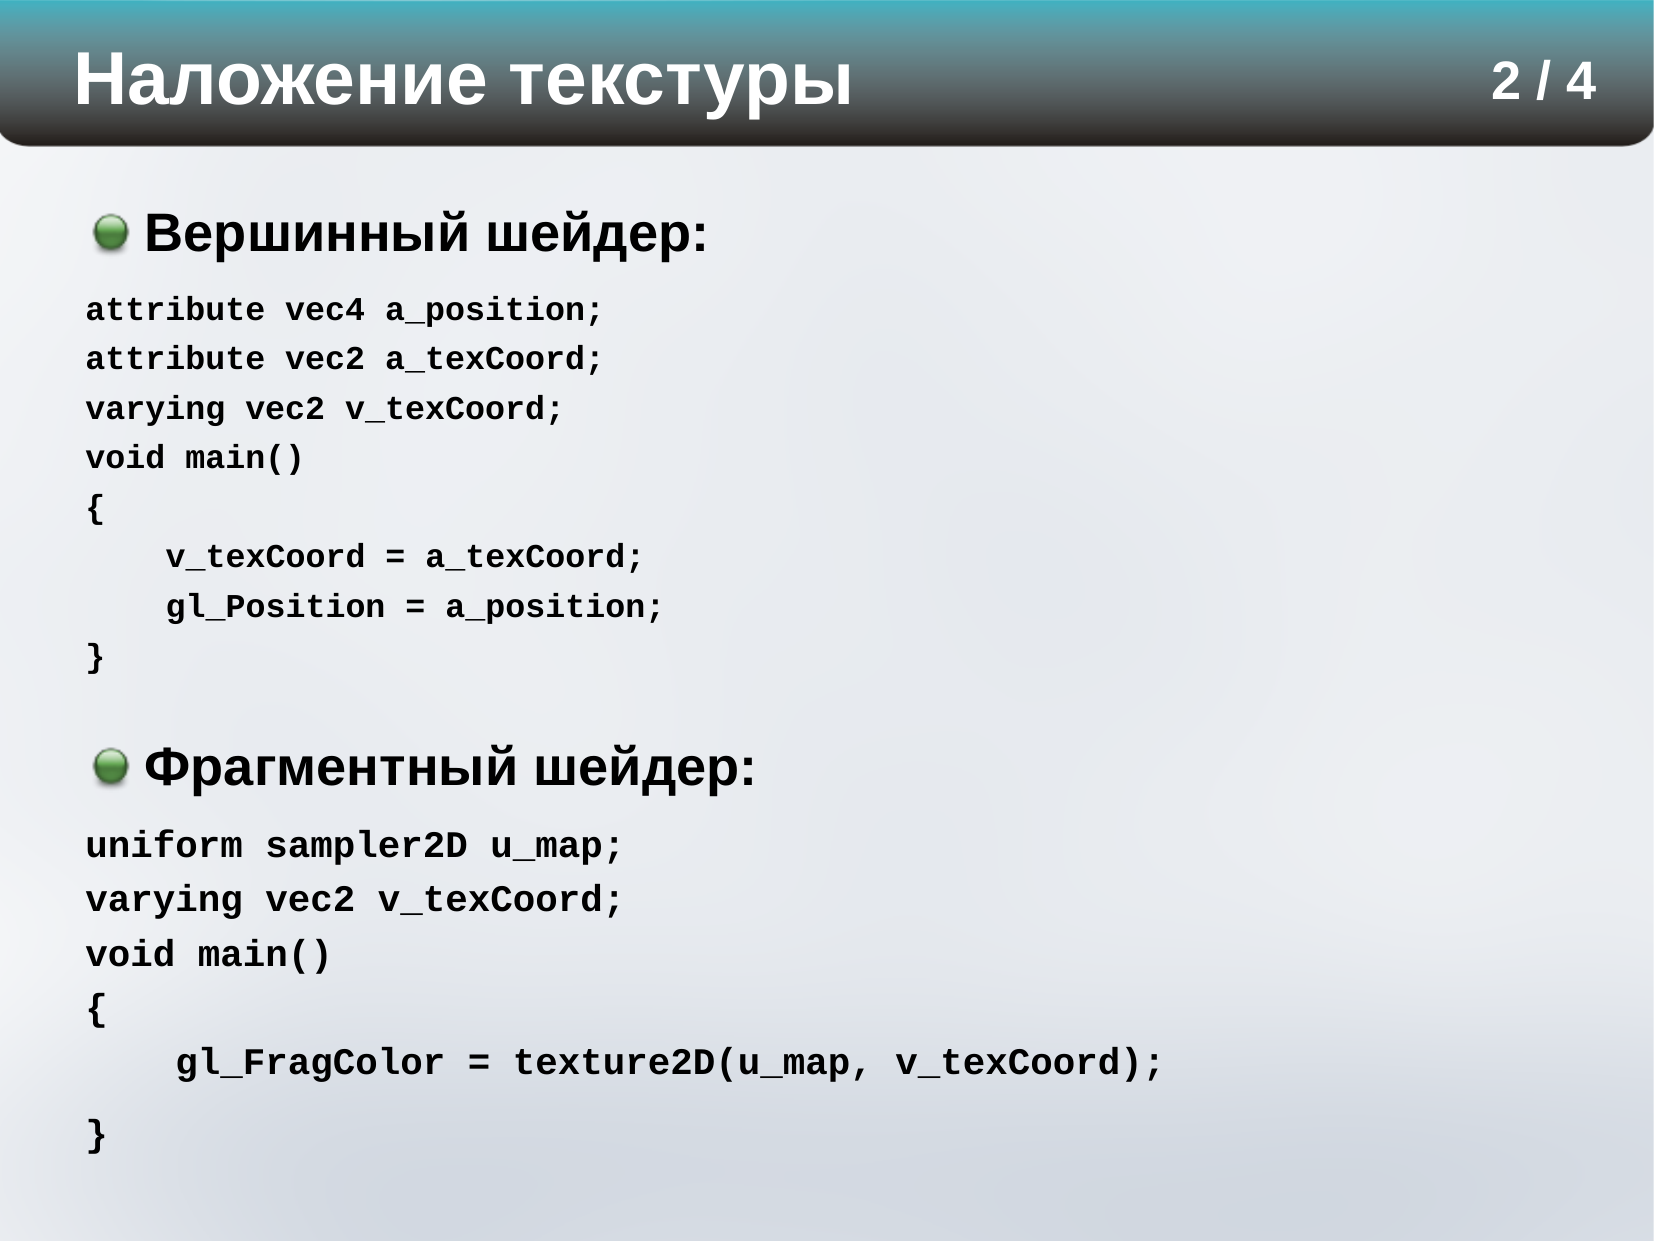

Наложение текстуры
Вершинный шейдер:
attribute vec4 a_position;
attribute vec2 a_texCoord;
varying vec2 v_texCoord;
void main()
{
 v_texCoord = a_texCoord;
 gl_Position = a_position;
}
Фрагментный шейдер:
uniform sampler2D u_map;
varying vec2 v_texCoord;
void main()
{
 gl_FragColor = texture2D(u_map, v_texCoord);
}